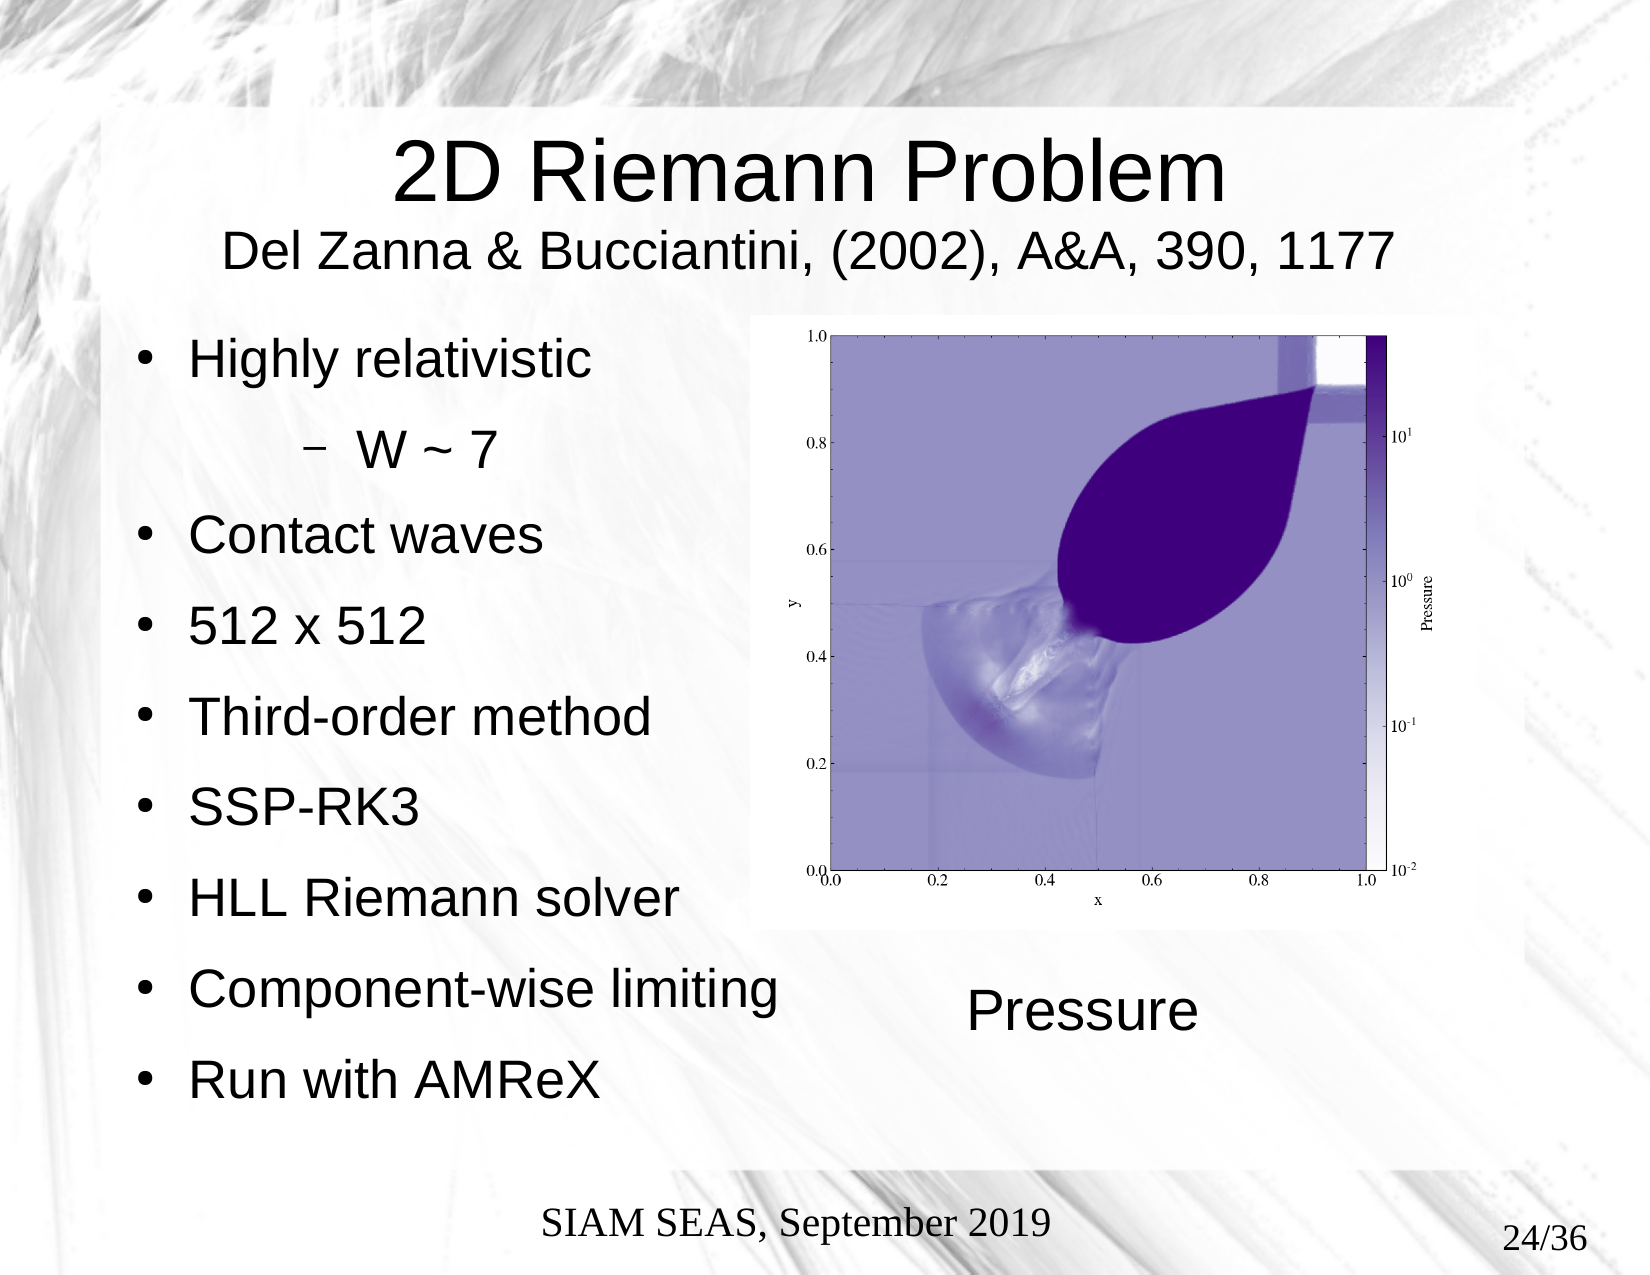

# 2D Riemann Problem Del Zanna & Bucciantini, (2002), A&A, 390, 1177
Highly relativistic
W ~ 7
Contact waves
512 x 512
Third-order method
SSP-RK3
HLL Riemann solver
Component-wise limiting
Run with AMReX
Pressure
SIAM SEAS, September 2019
24